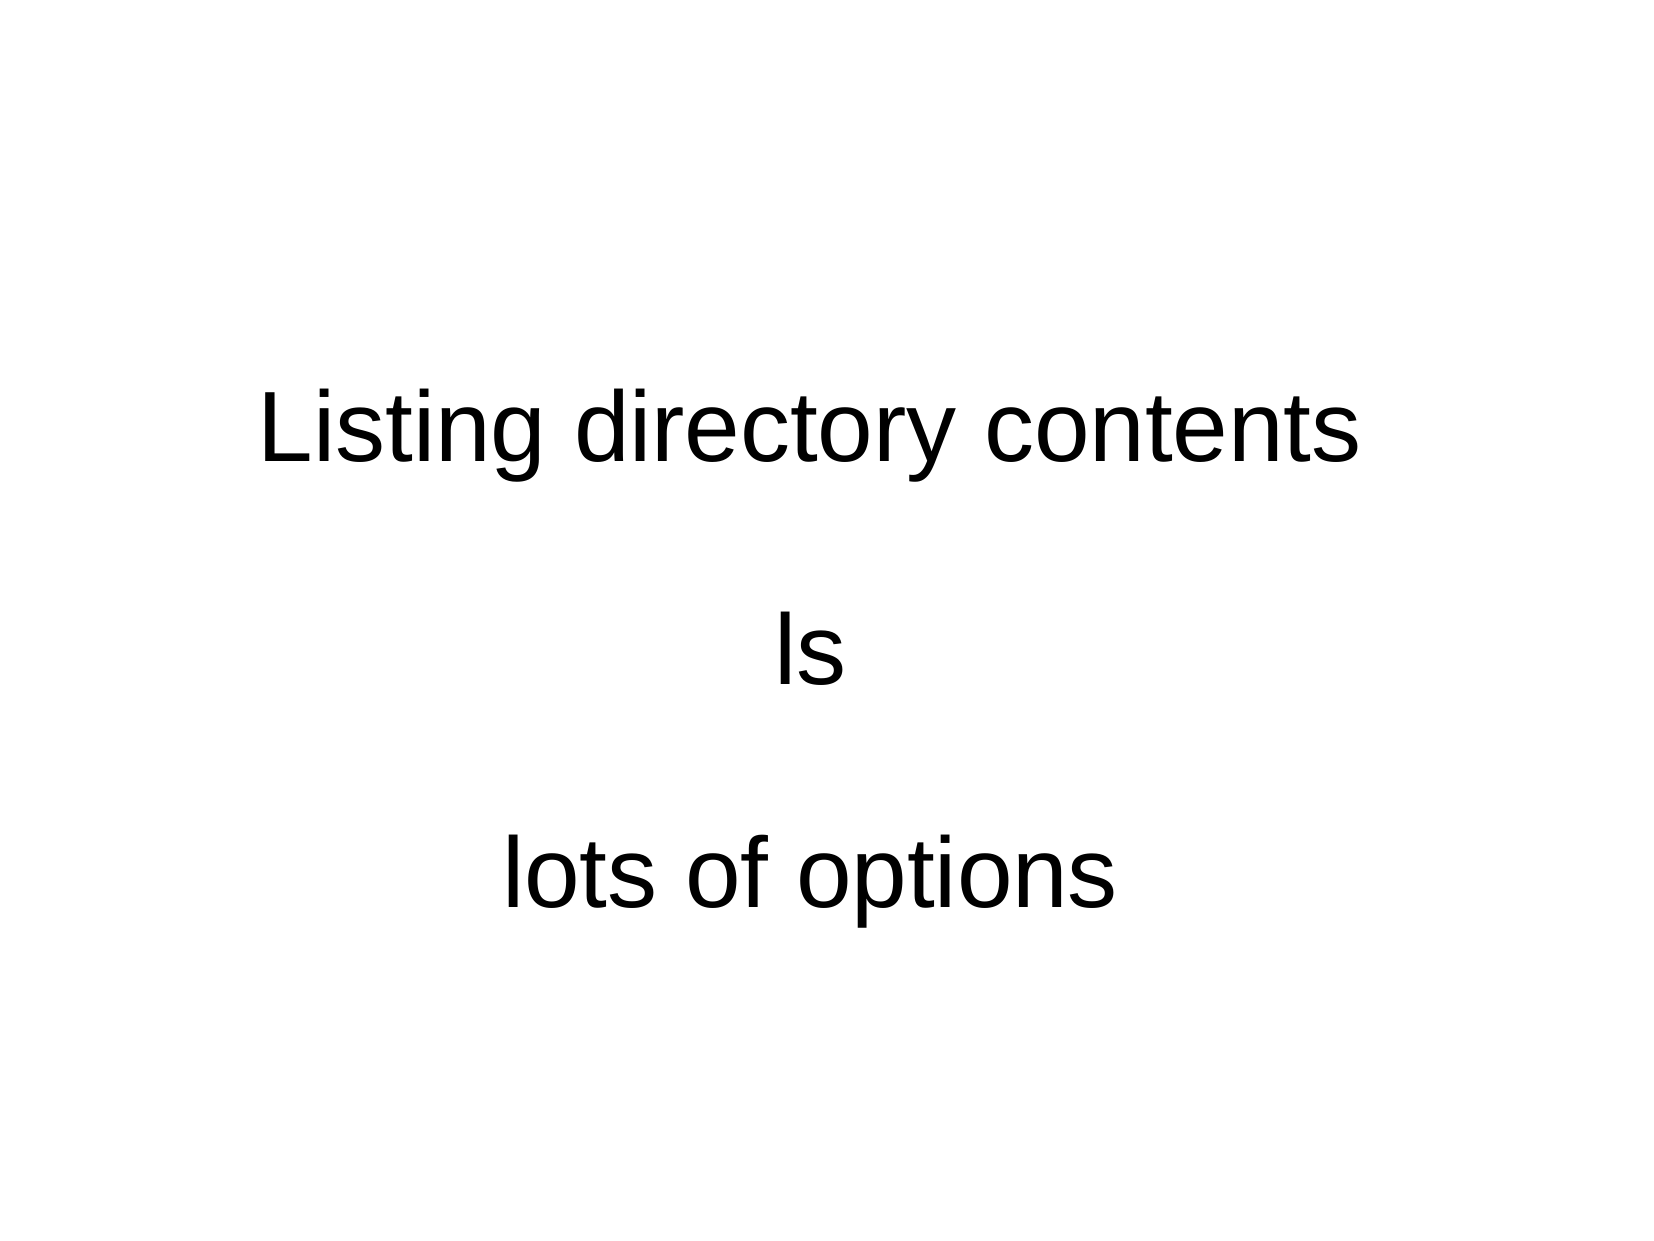

Listing directory contents
ls
lots of options